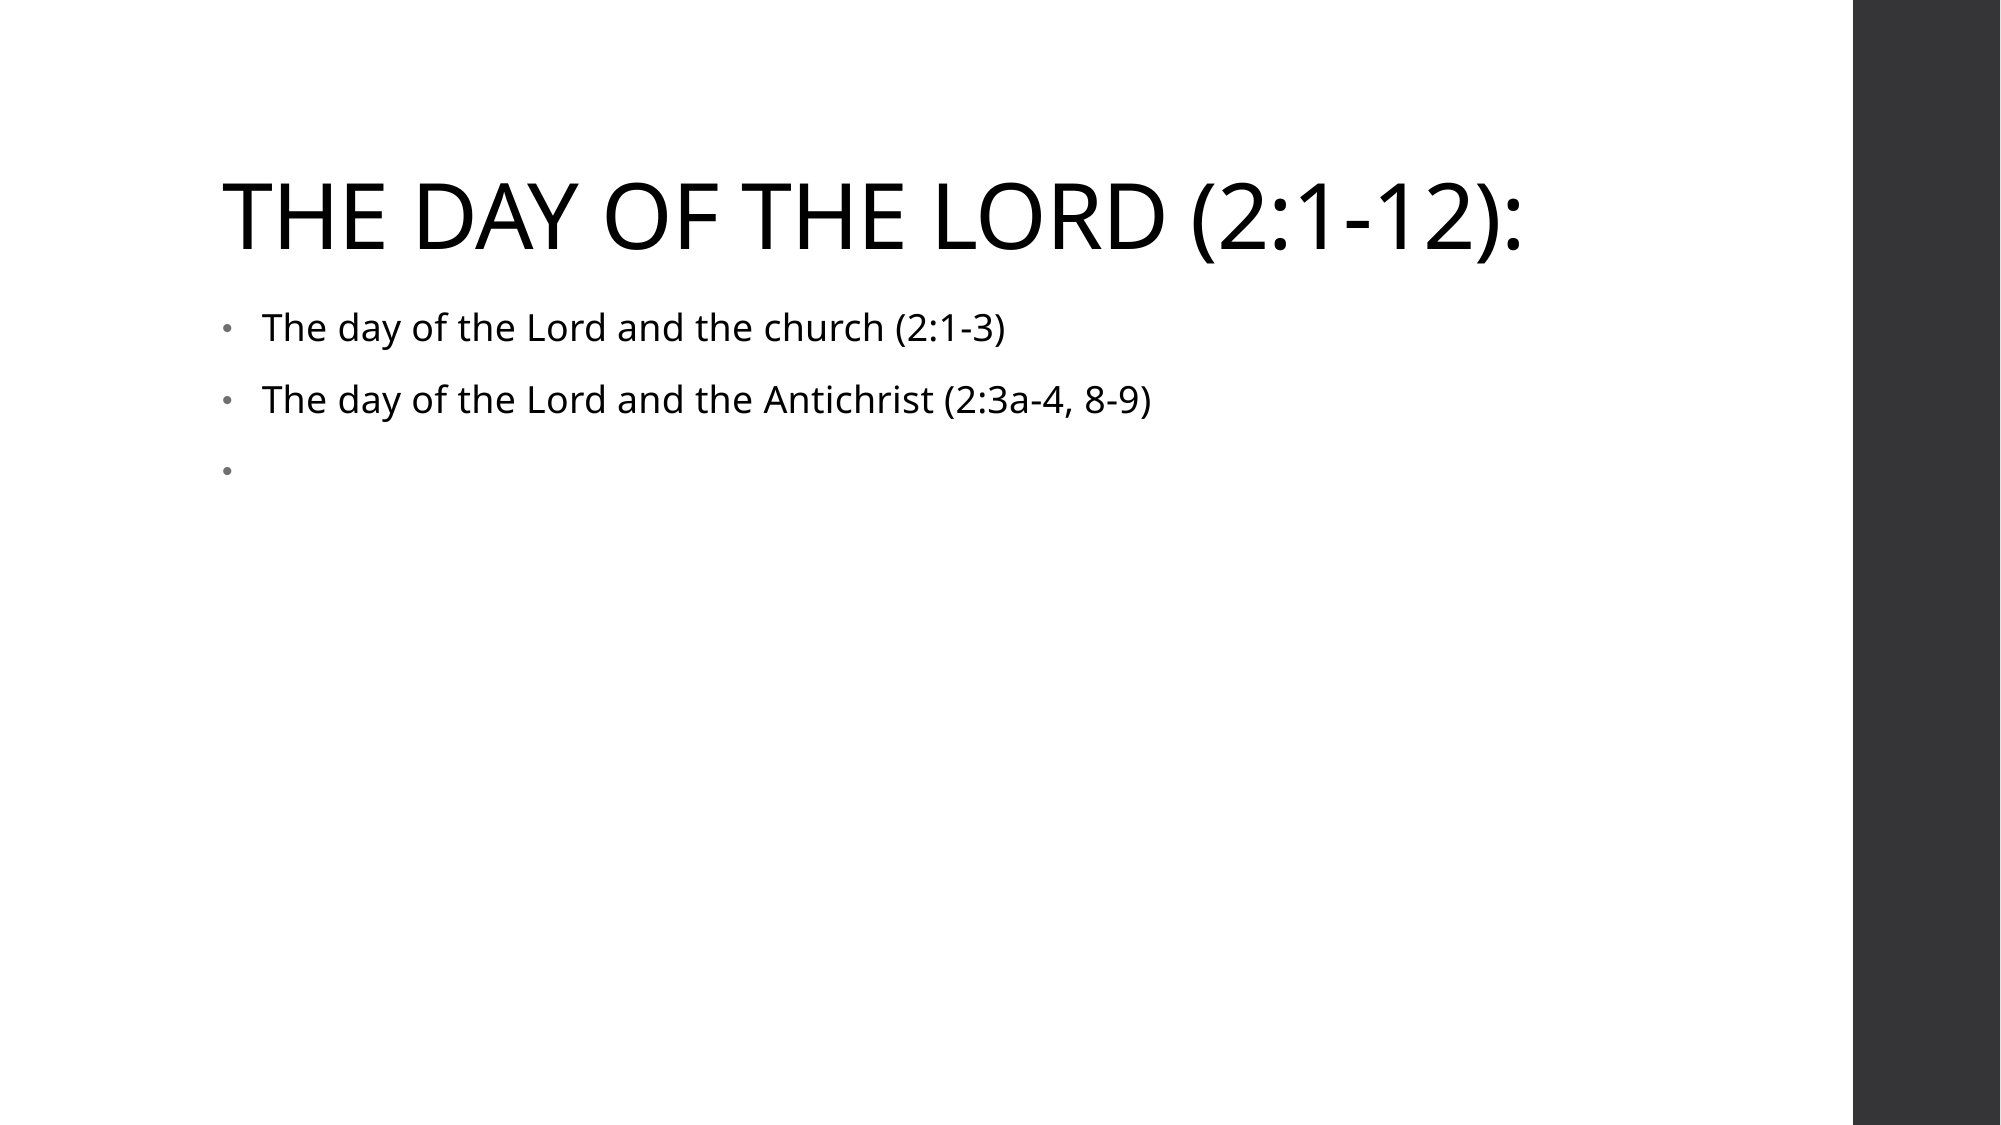

# THE DAY OF THE LORD (2:1-12):
 The day of the Lord and the church (2:1-3)
 The day of the Lord and the Antichrist (2:3a-4, 8-9)